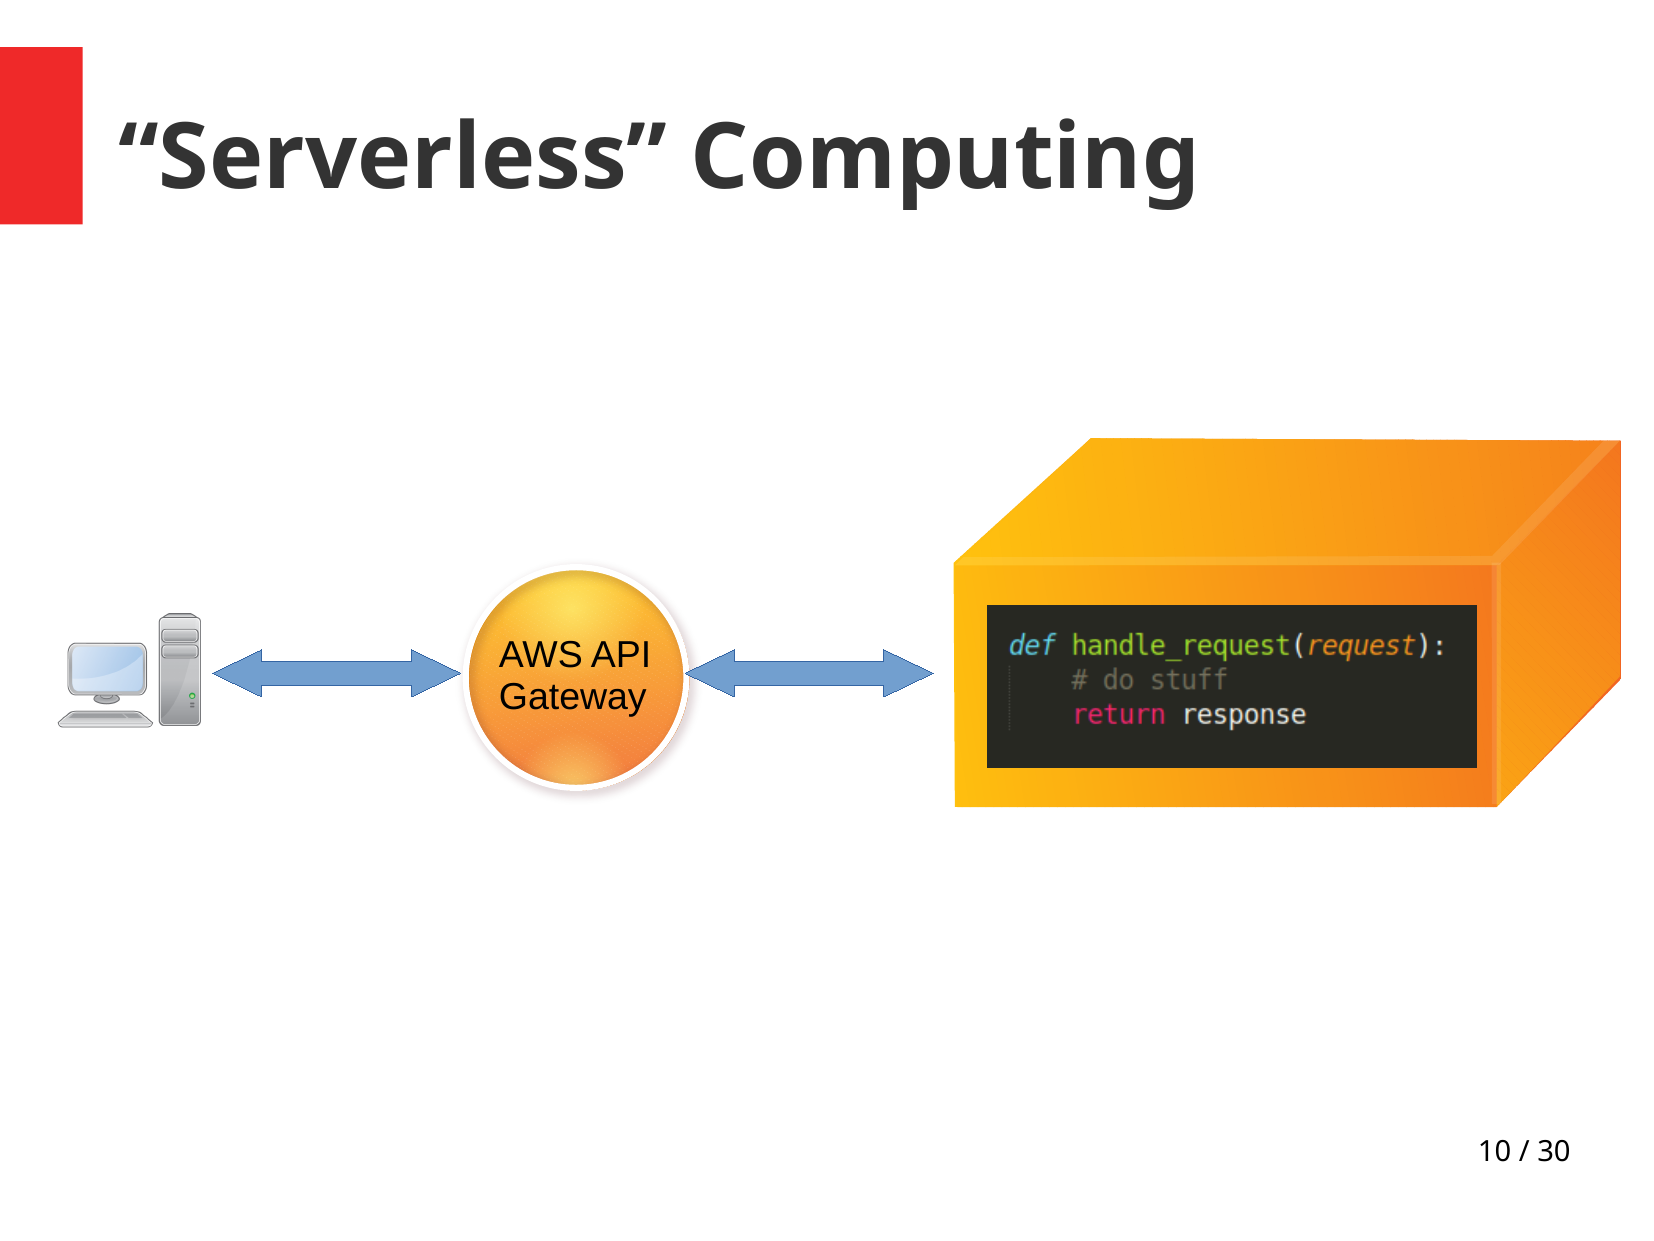

# “Serverless” Computing
AWS API
Gateway
10